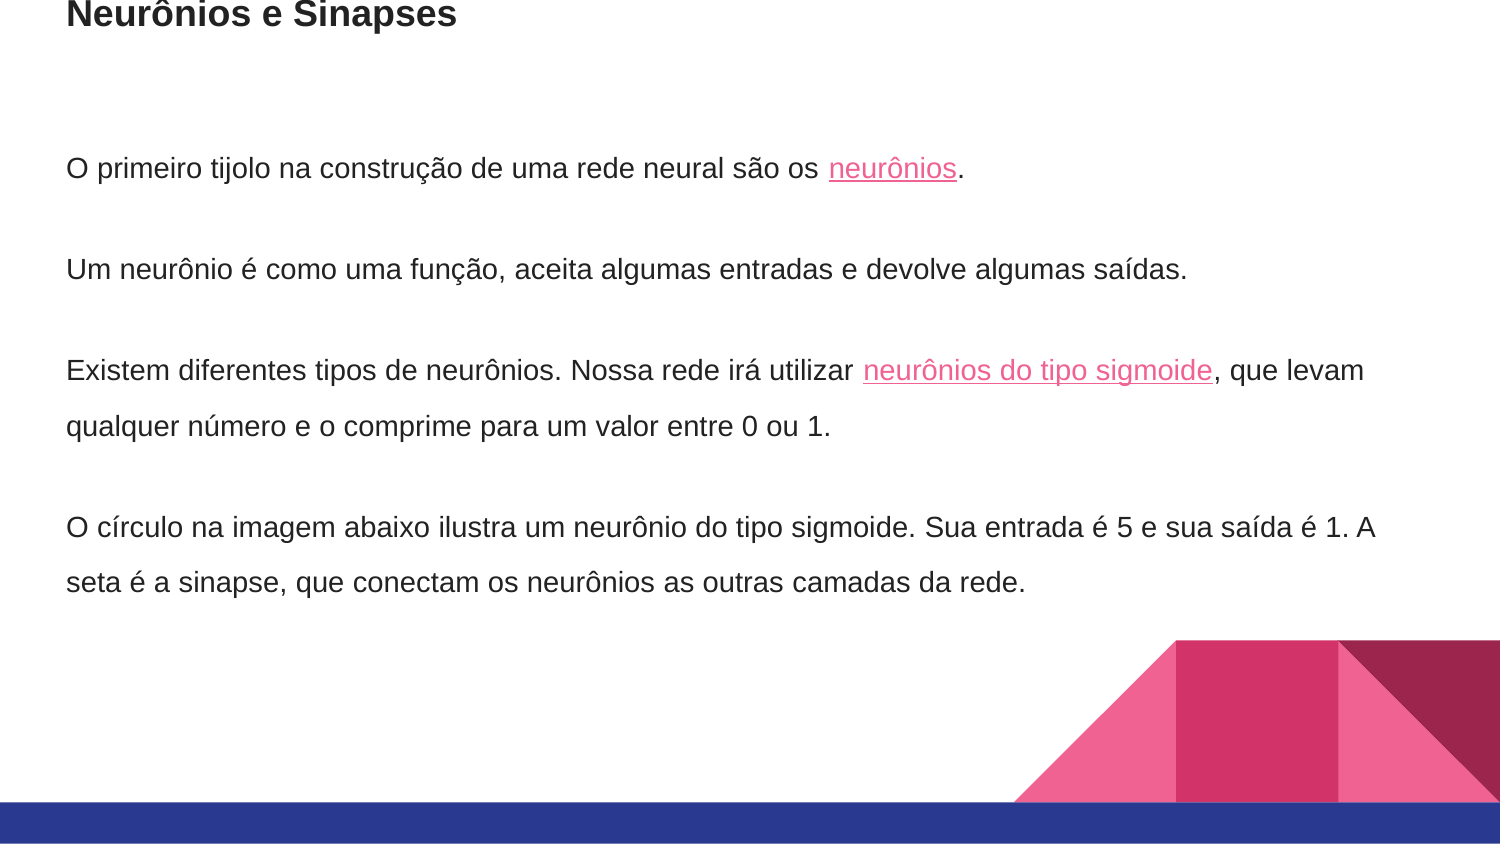

# Neurônios e Sinapses
O primeiro tijolo na construção de uma rede neural são os neurônios.
Um neurônio é como uma função, aceita algumas entradas e devolve algumas saídas.
Existem diferentes tipos de neurônios. Nossa rede irá utilizar neurônios do tipo sigmoide, que levam qualquer número e o comprime para um valor entre 0 ou 1.
O círculo na imagem abaixo ilustra um neurônio do tipo sigmoide. Sua entrada é 5 e sua saída é 1. A seta é a sinapse, que conectam os neurônios as outras camadas da rede.